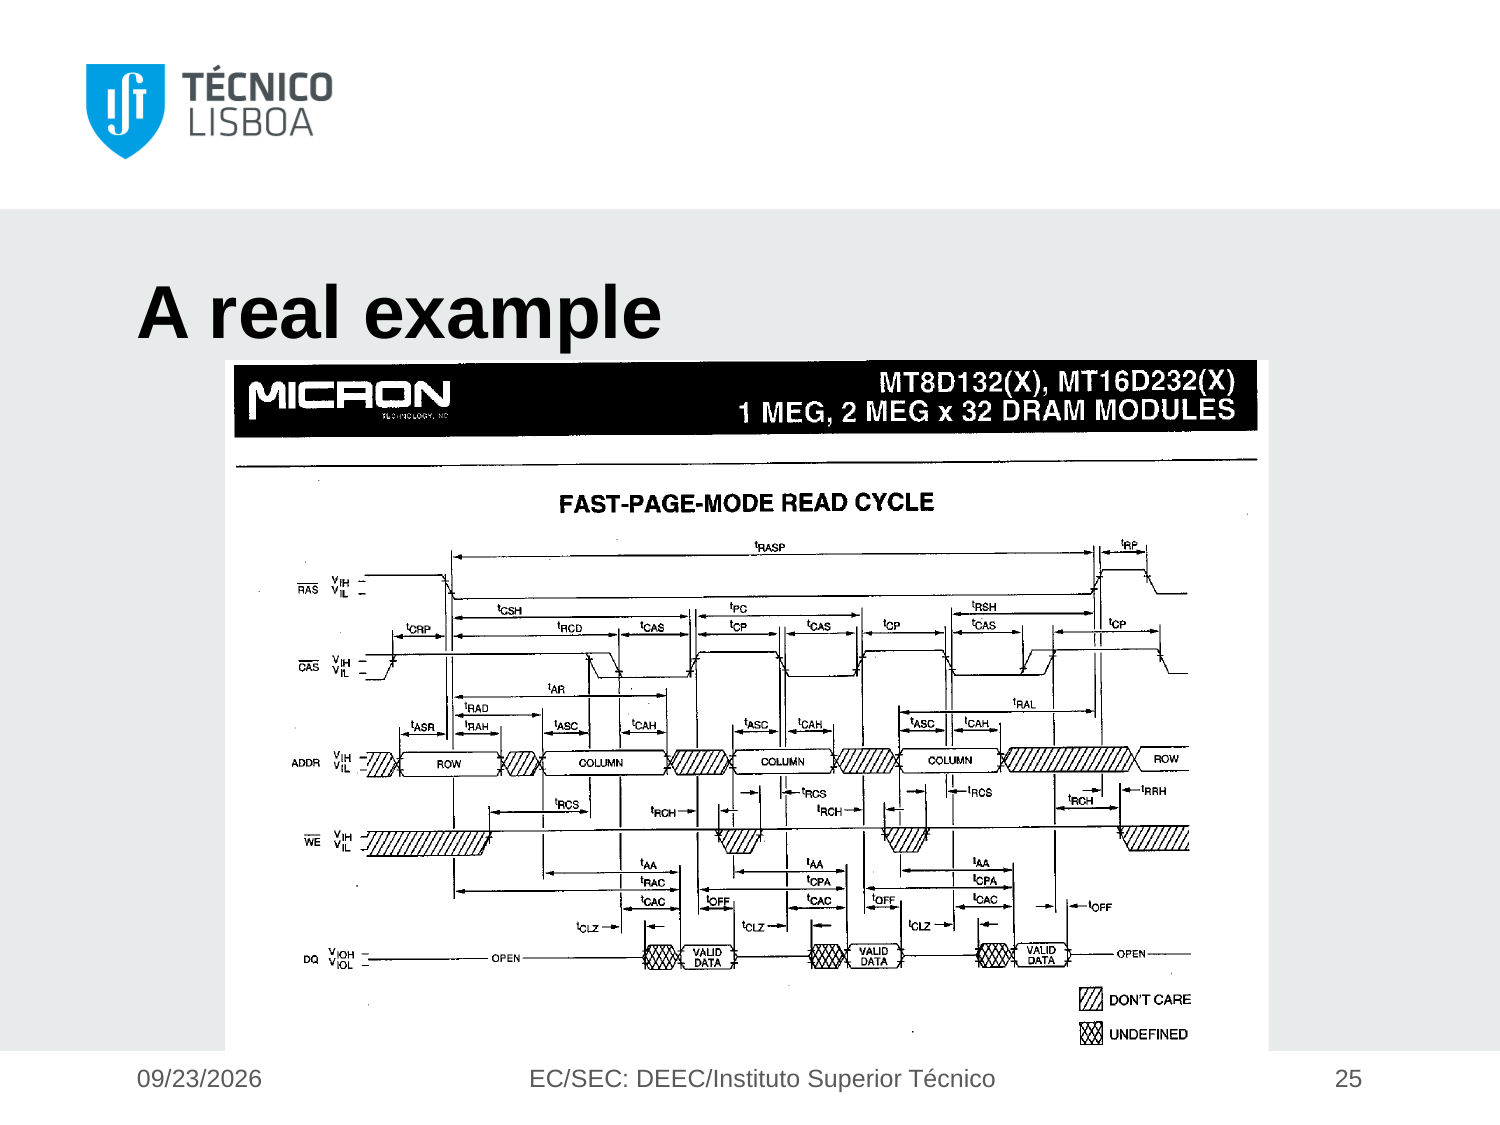

# A real example
EC/SEC: DEEC/Instituto Superior Técnico